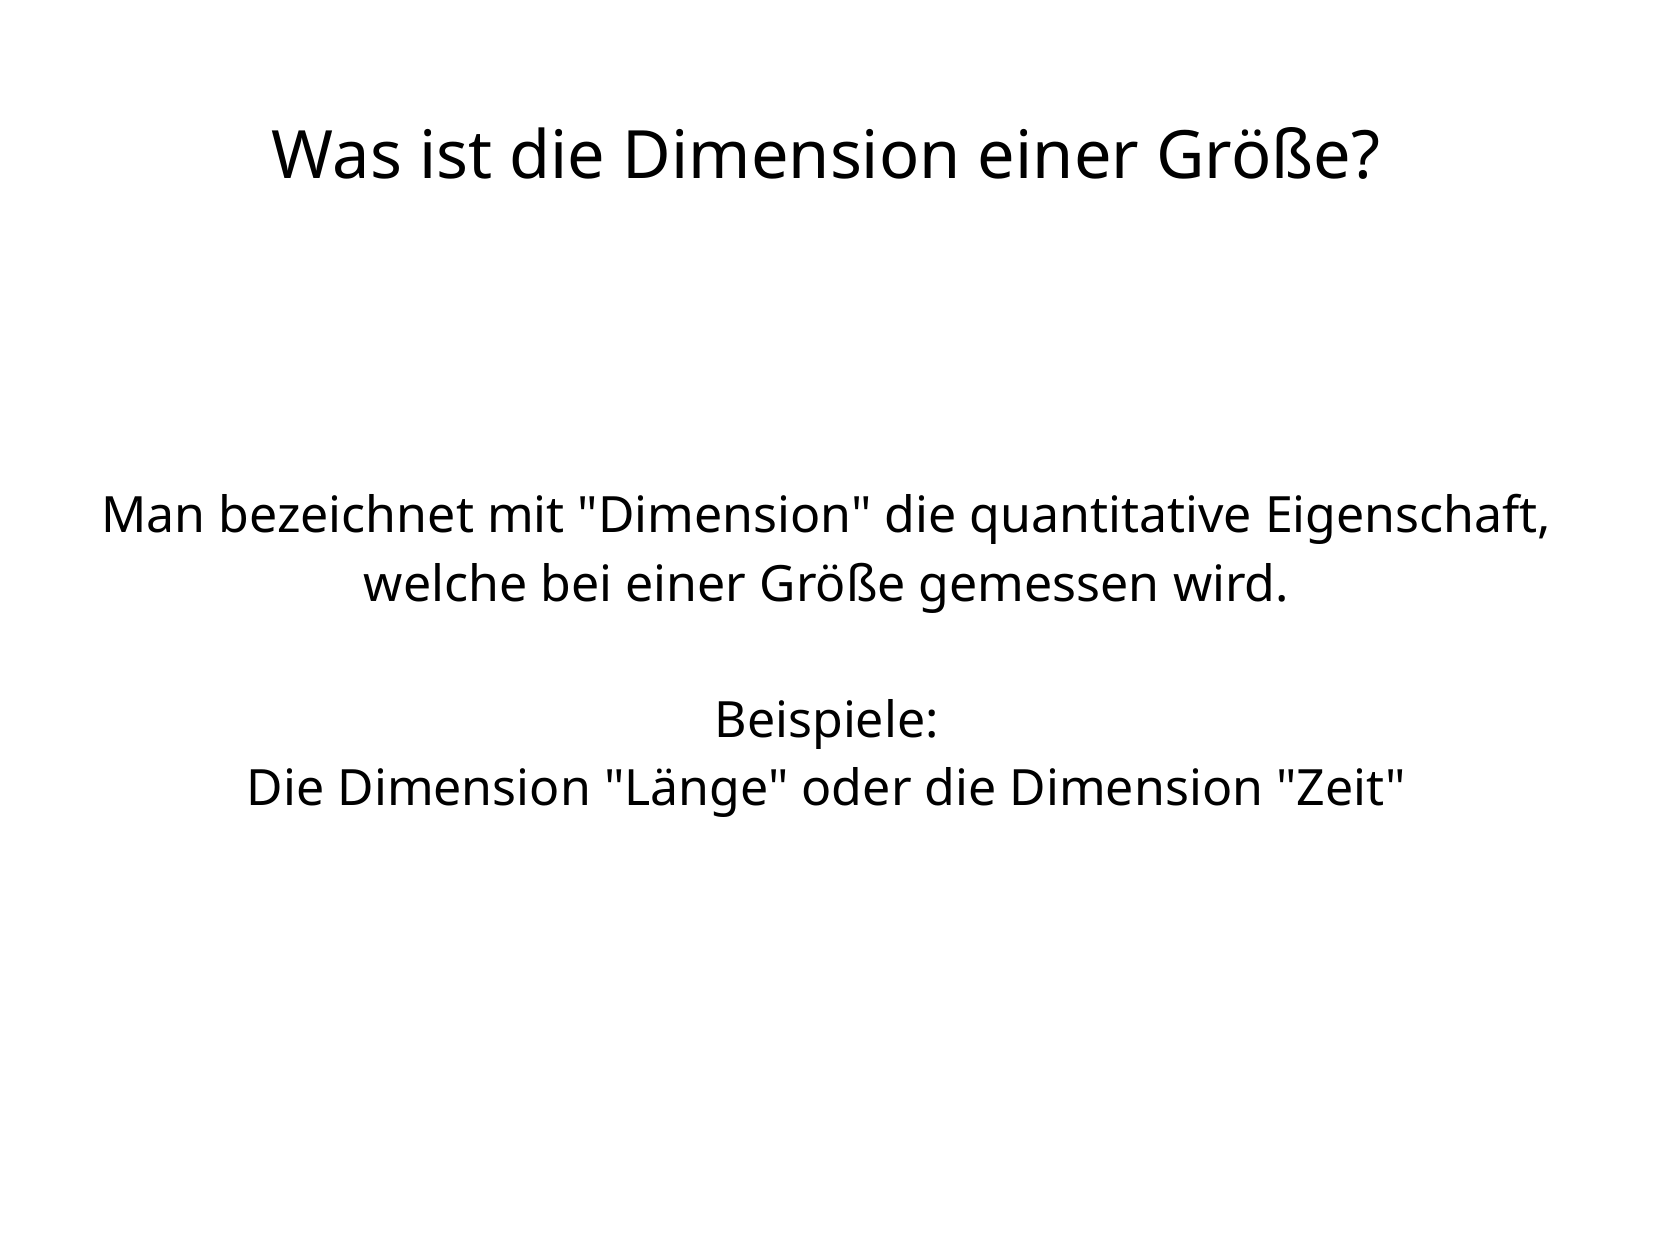

# Was ist die Dimension einer Größe?
Man bezeichnet mit "Dimension" die quantitative Eigenschaft, welche bei einer Größe gemessen wird.
Beispiele:
Die Dimension "Länge" oder die Dimension "Zeit"